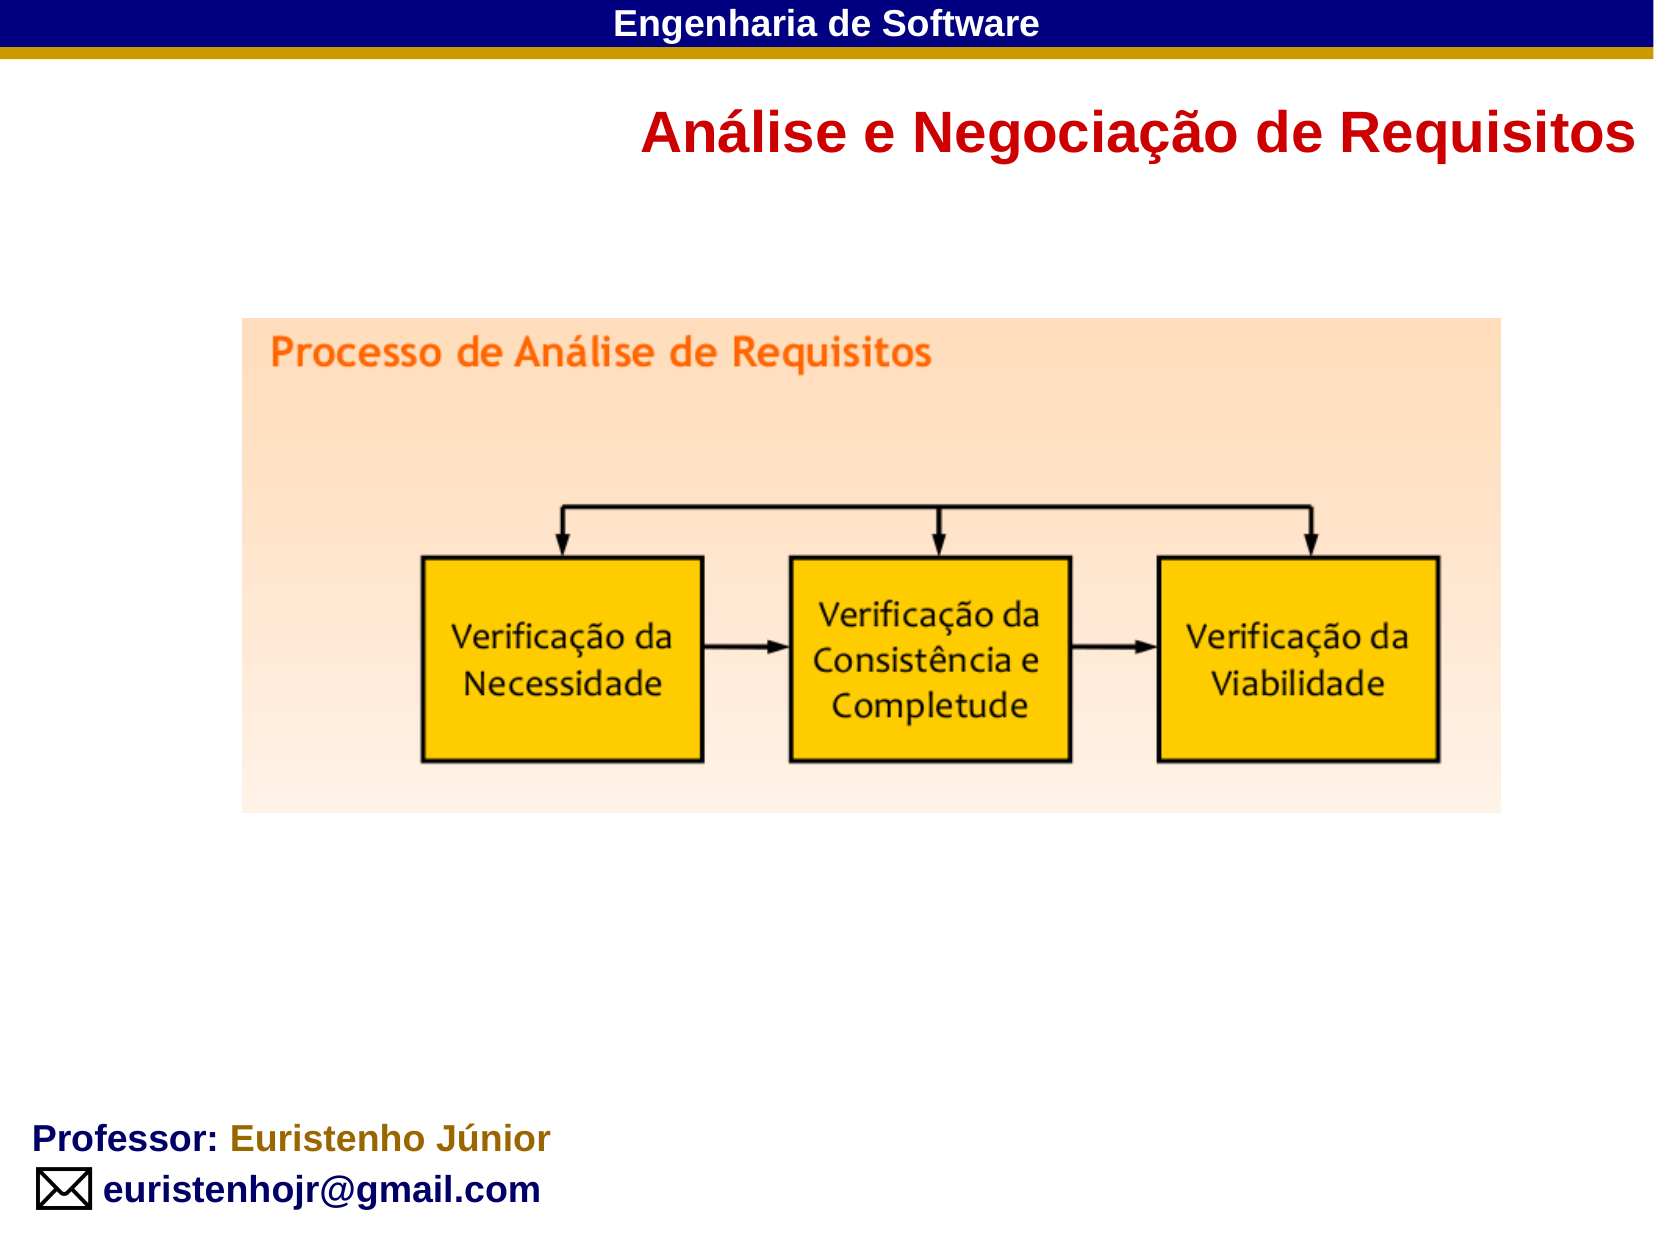

Engenharia de Software
Análise e Negociação de Requisitos
Professor: Euristenho Júnior
euristenhojr@gmail.com